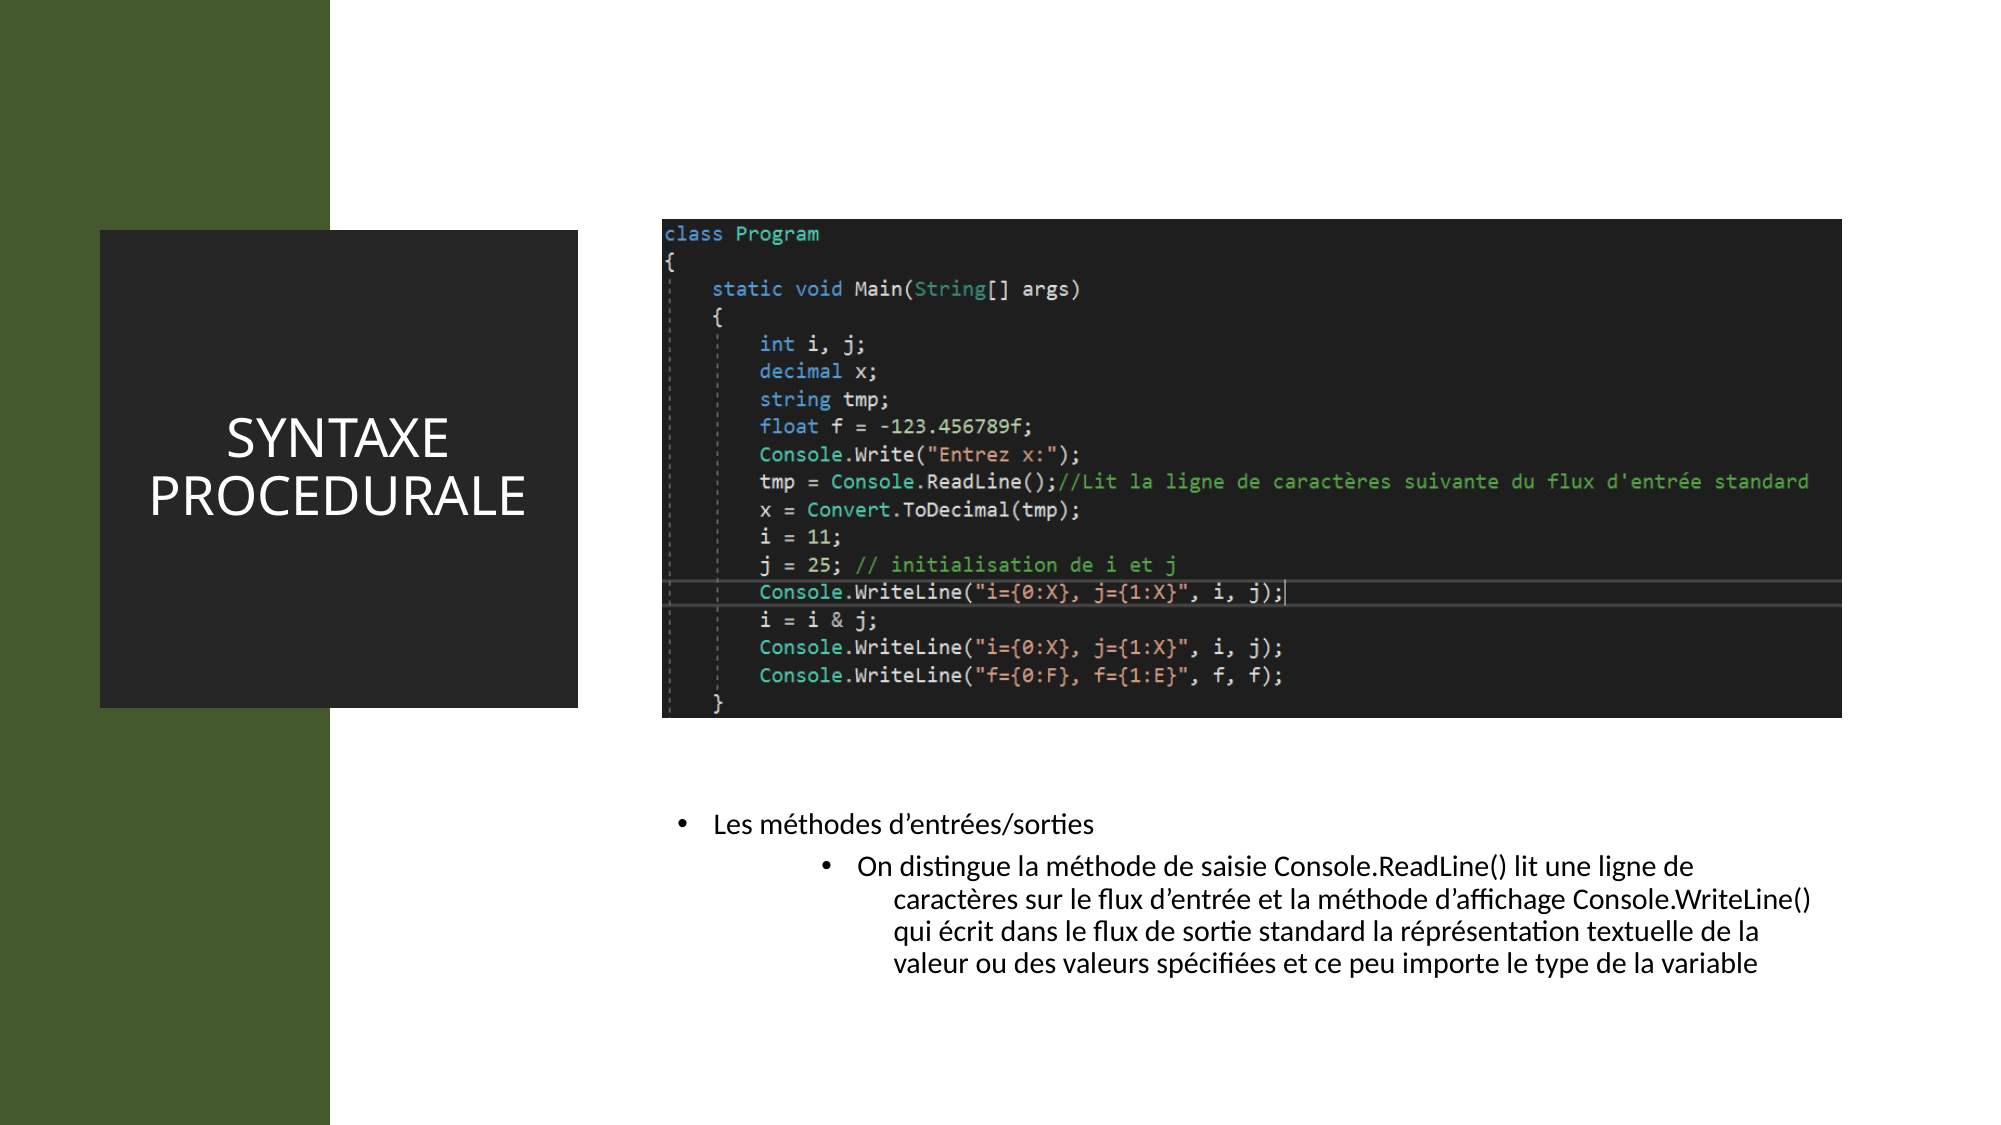

# SYNTAXE PROCEDURALE
Les méthodes d’entrées/sorties
On distingue la méthode de saisie Console.ReadLine() lit une ligne de caractères sur le flux d’entrée et la méthode d’affichage Console.WriteLine() qui écrit dans le flux de sortie standard la réprésentation textuelle de la valeur ou des valeurs spécifiées et ce peu importe le type de la variable